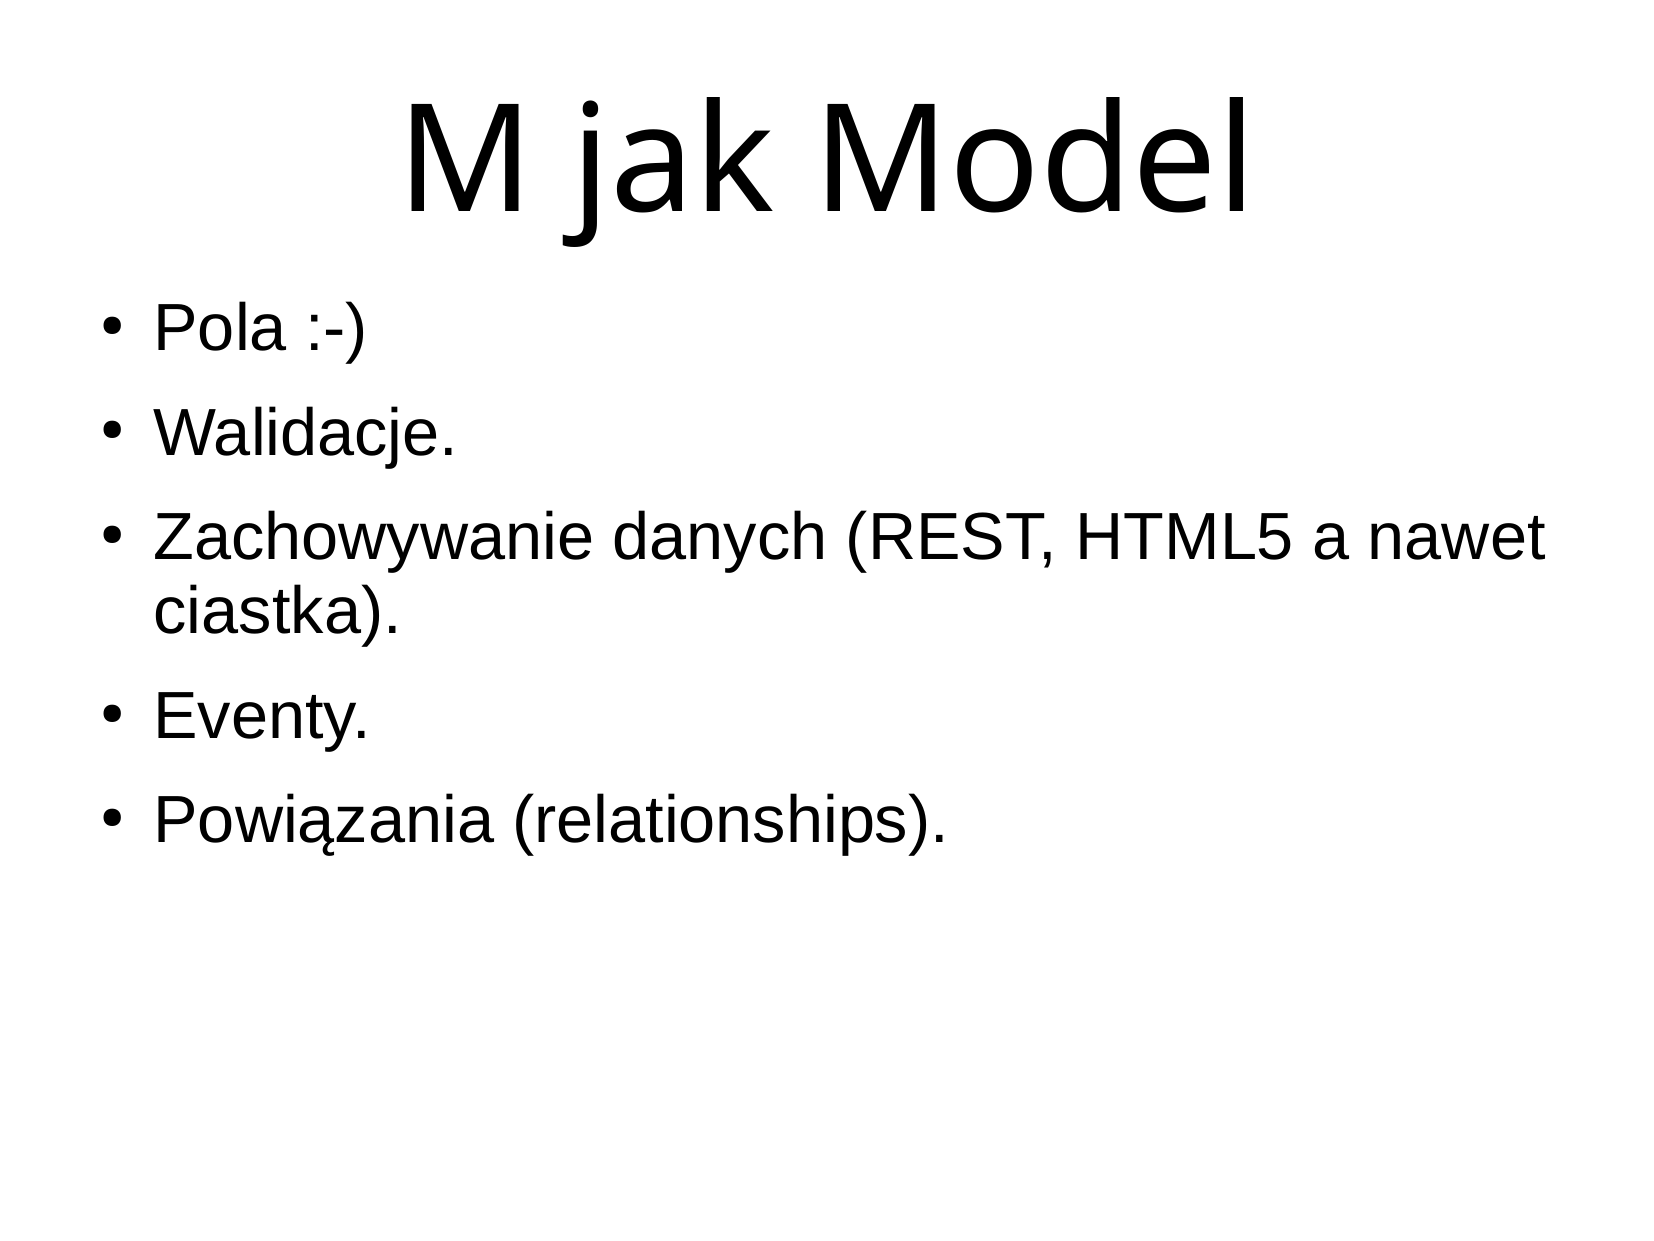

# M jak Model
Pola :-)
Walidacje.
Zachowywanie danych (REST, HTML5 a nawet ciastka).
Eventy.
Powiązania (relationships).